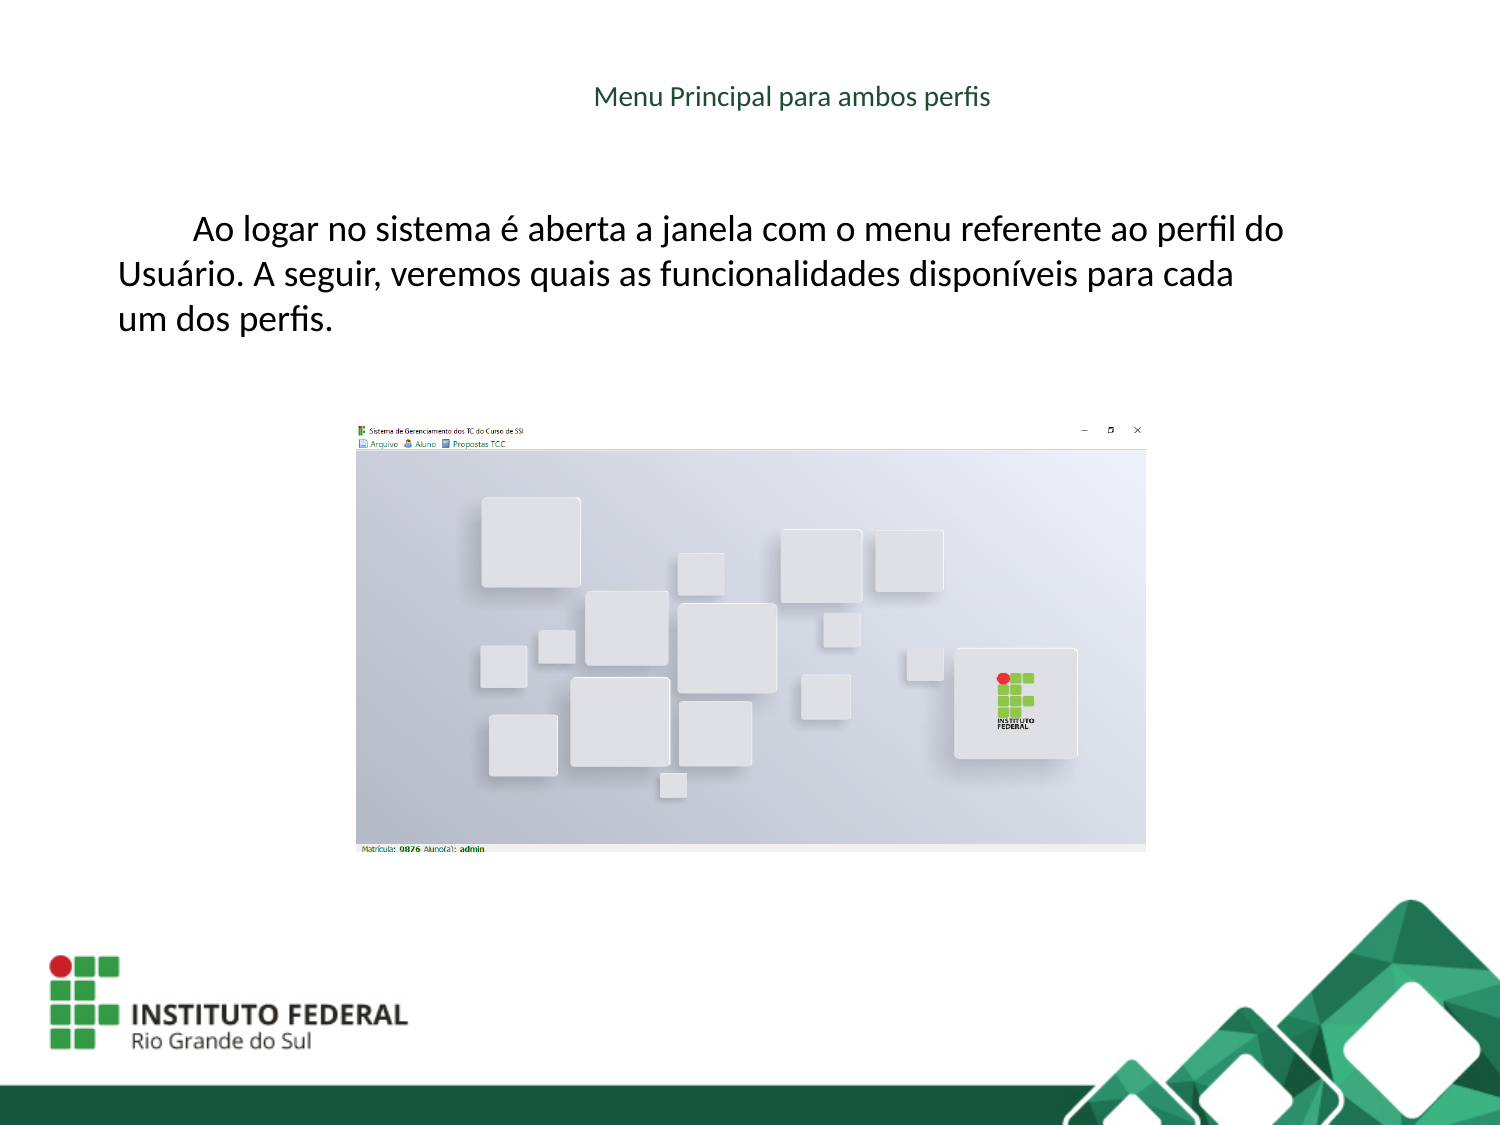

Menu Principal para ambos perfis
	Ao logar no sistema é aberta a janela com o menu referente ao perfil do
Usuário. A seguir, veremos quais as funcionalidades disponíveis para cada
um dos perfis.